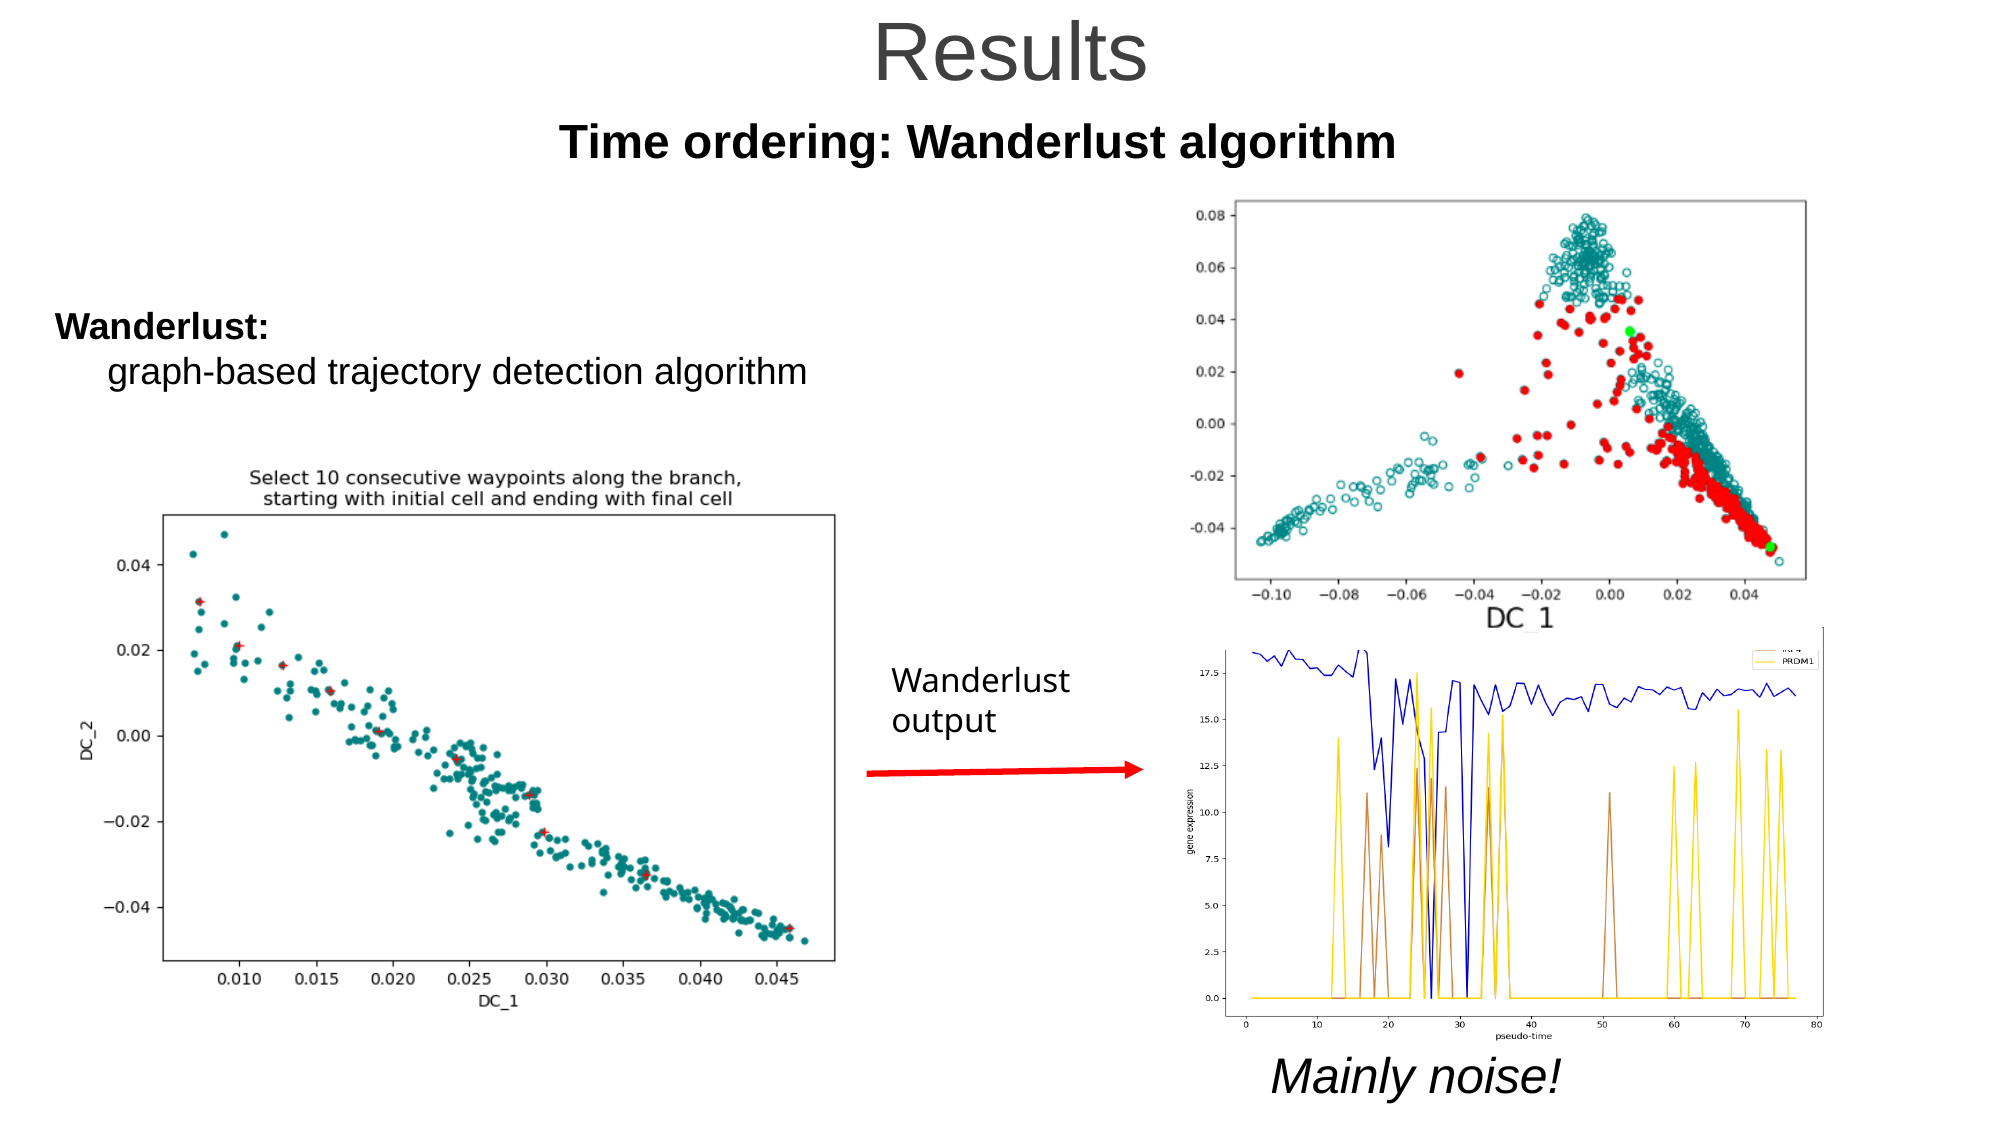

Results
Time ordering: Wanderlust algorithm
Wanderlust:
 graph-based trajectory detection algorithm
Wanderlust output
Mainly noise!